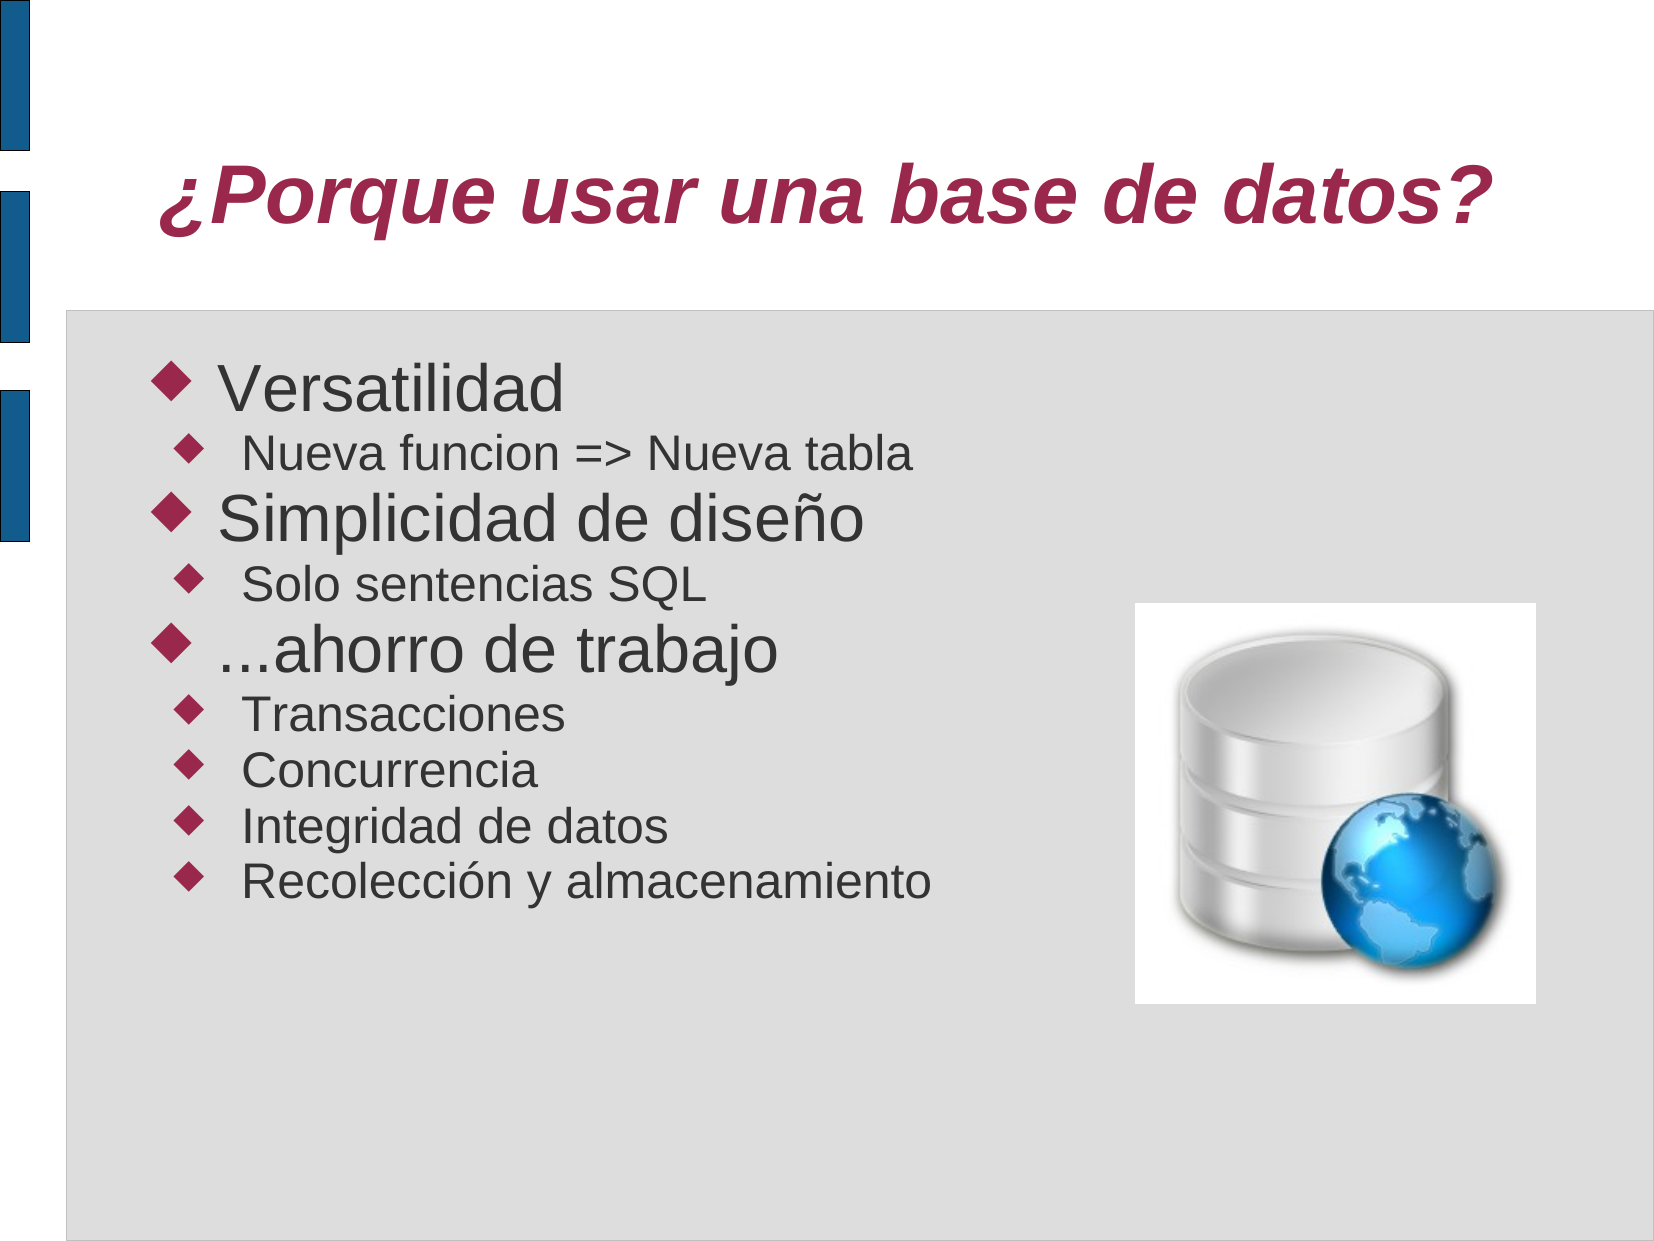

# ¿Porque usar una base de datos?
Versatilidad
Nueva funcion => Nueva tabla
Simplicidad de diseño
Solo sentencias SQL
...ahorro de trabajo
Transacciones
Concurrencia
Integridad de datos
Recolección y almacenamiento